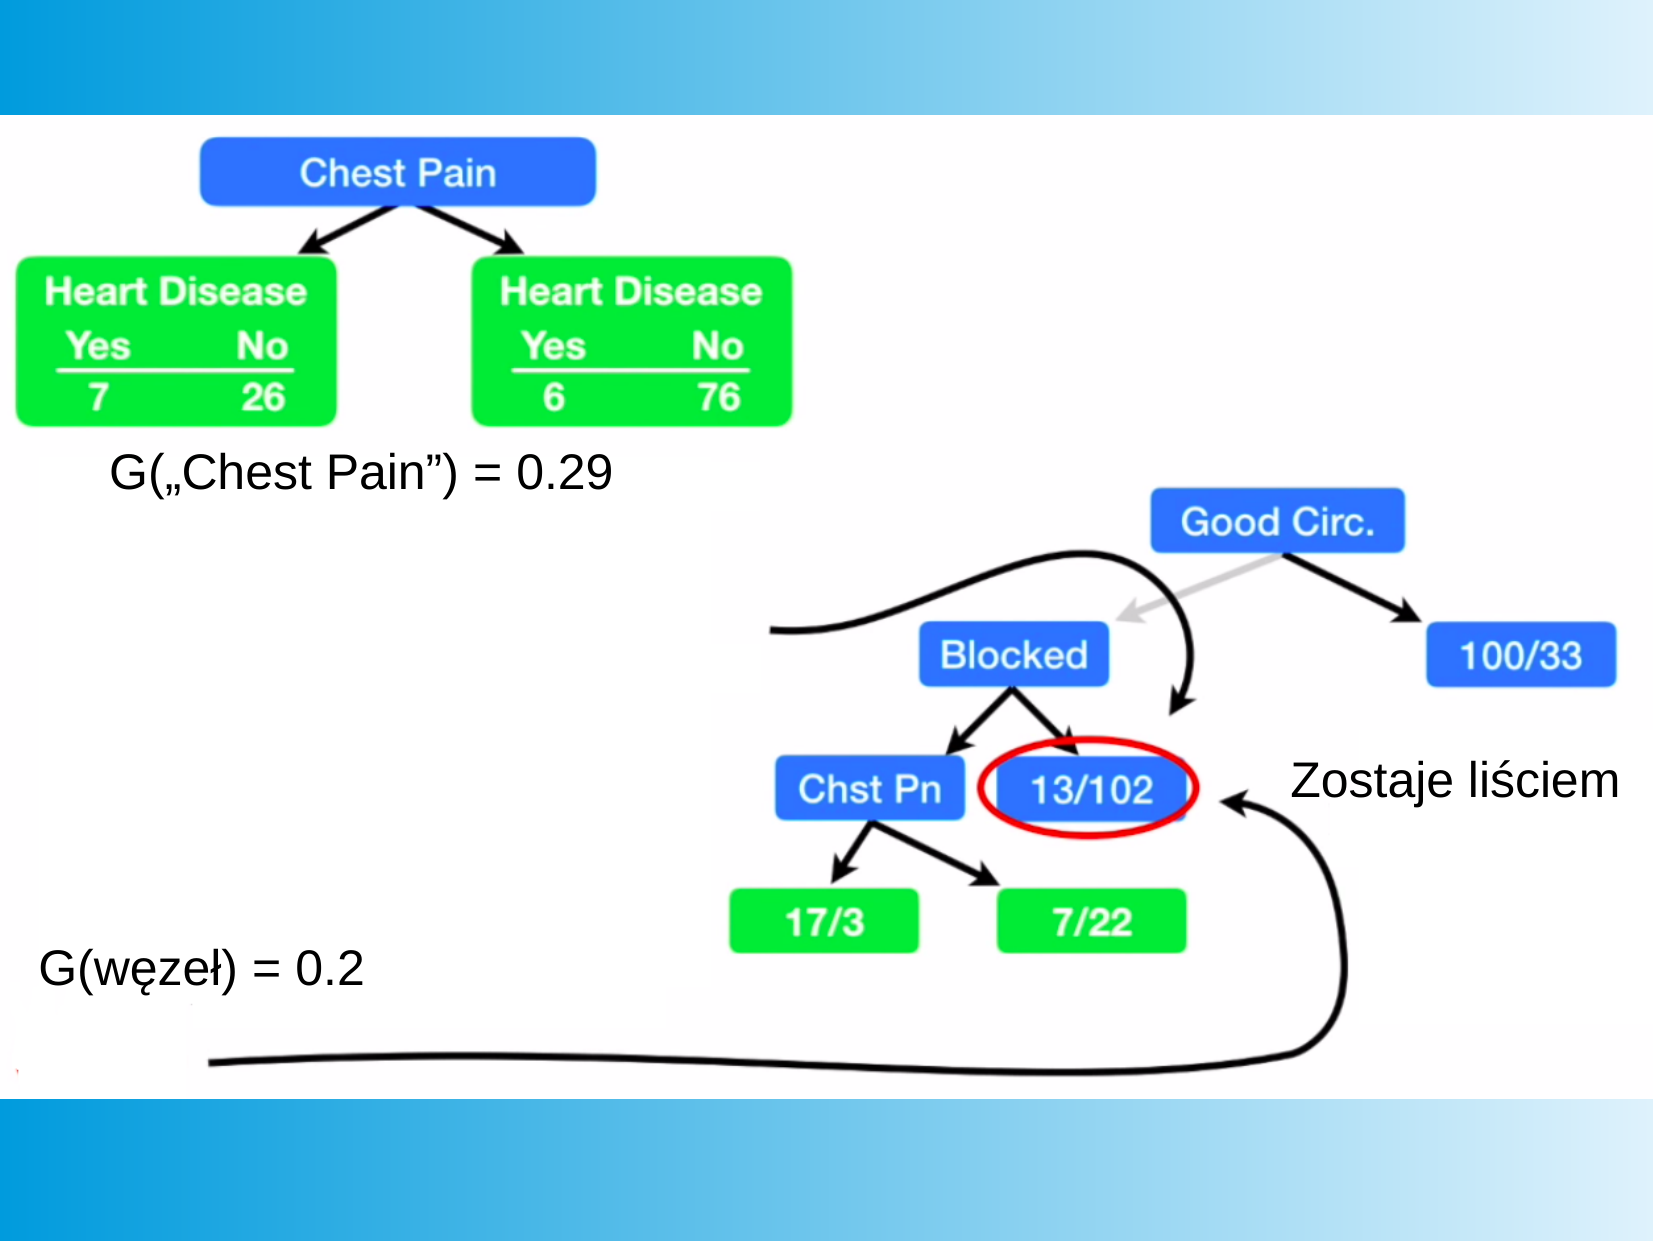

G(„Chest Pain”) = 0.29
Zostaje liściem
G(węzeł) = 0.2